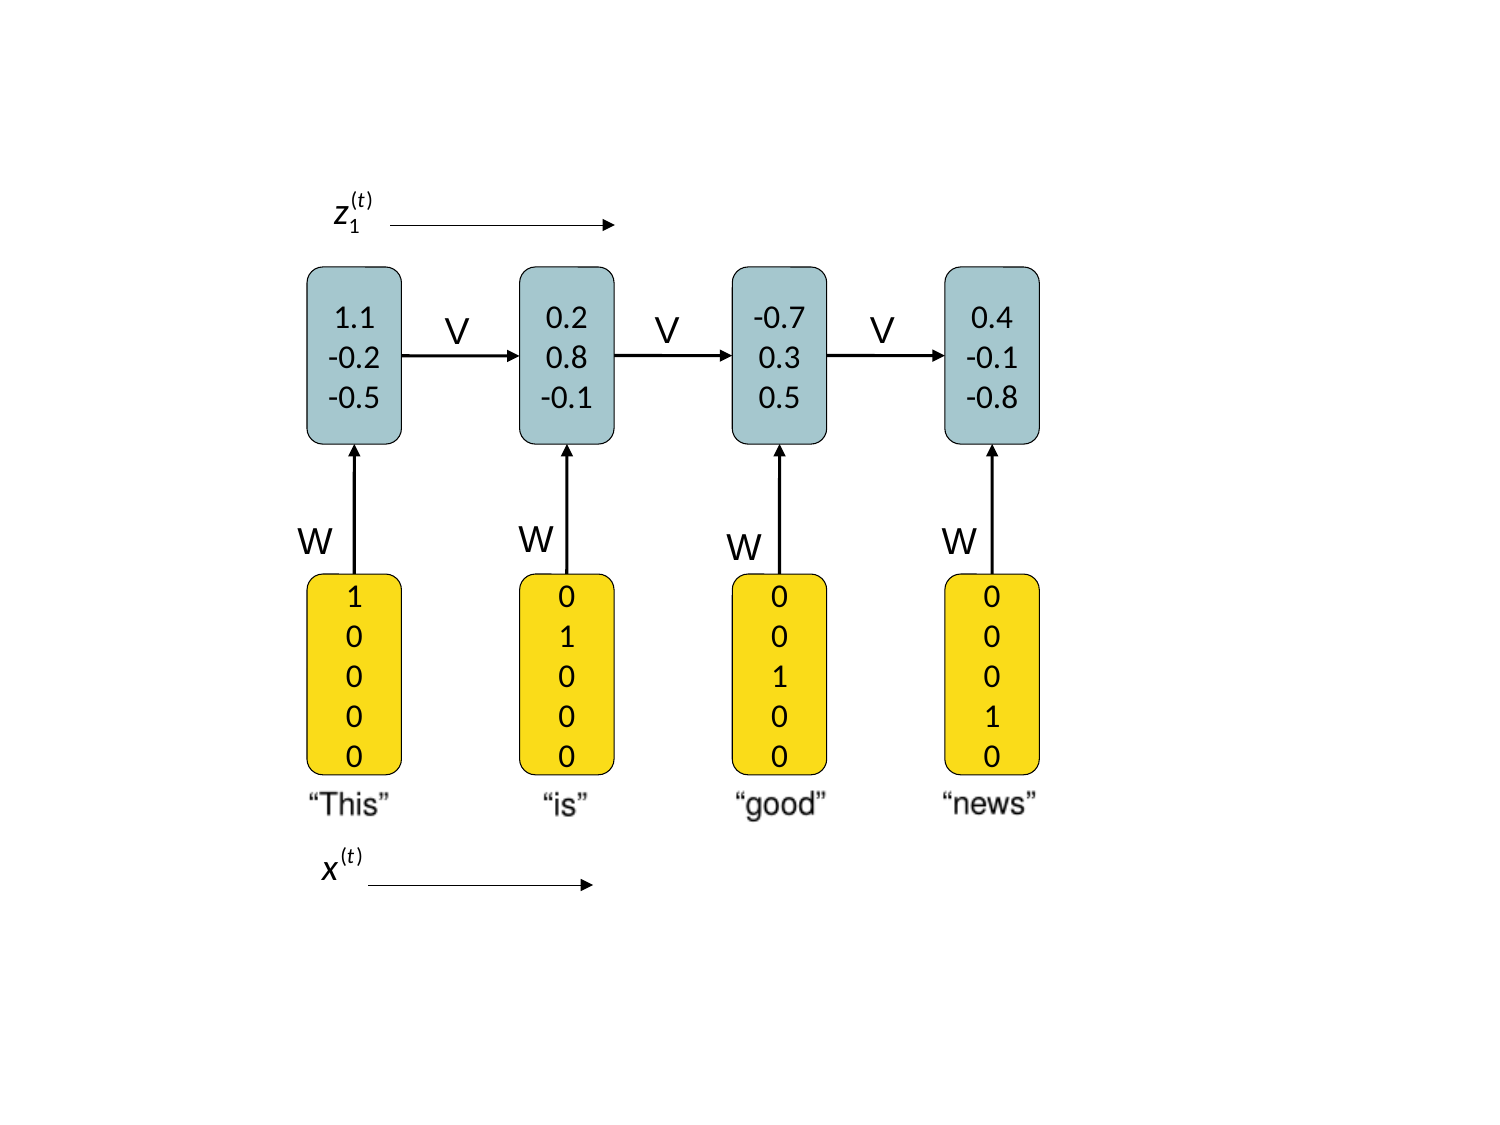

1.1
-0.2
-0.5
0.2
0.8
-0.1
-0.7
0.3
0.5
0.4
-0.1
-0.8
V
V
V
W
W
W
W
1
0
0
0
0
0
1
0
0
0
0
0
1
0
0
0
0
0
1
0